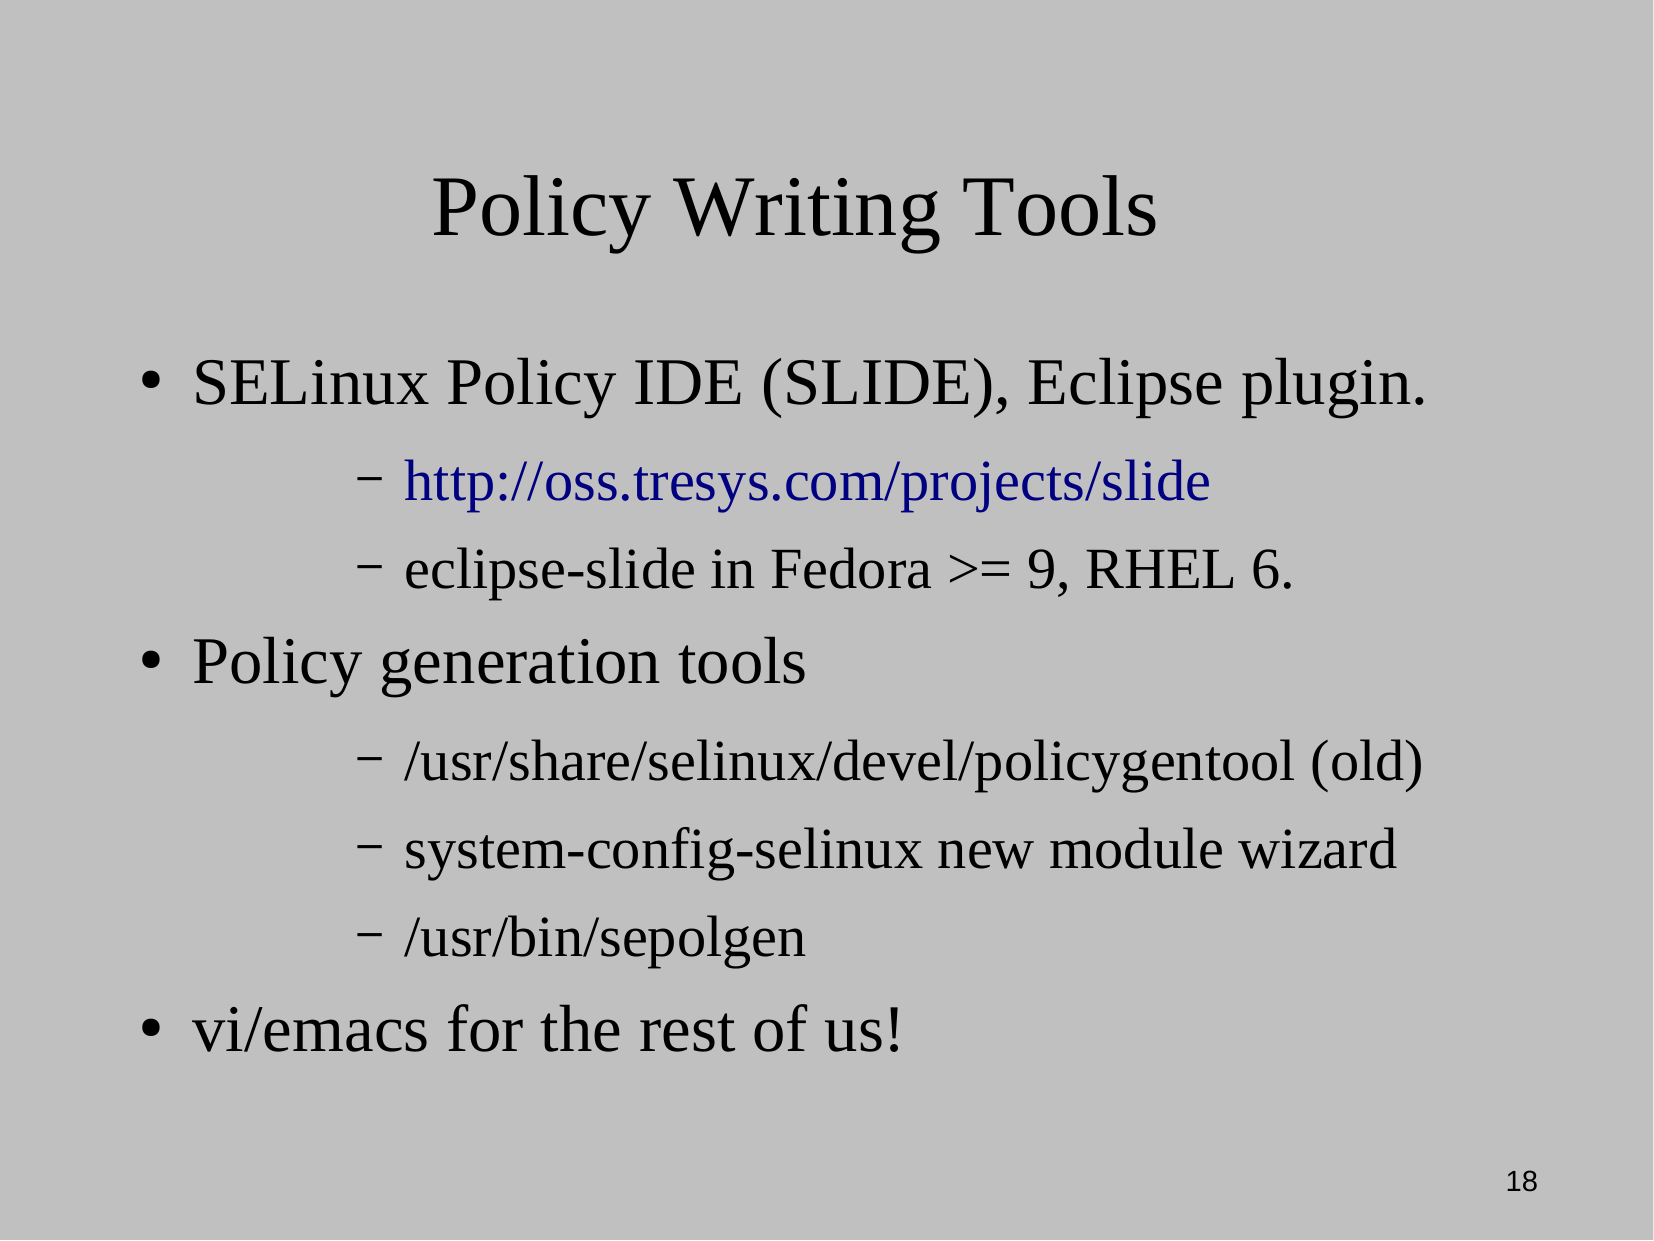

# Policy Writing Tools
SELinux Policy IDE (SLIDE), Eclipse plugin.
http://oss.tresys.com/projects/slide
eclipse-slide in Fedora >= 9, RHEL 6.
Policy generation tools
/usr/share/selinux/devel/policygentool (old)
system-config-selinux new module wizard
/usr/bin/sepolgen
vi/emacs for the rest of us!